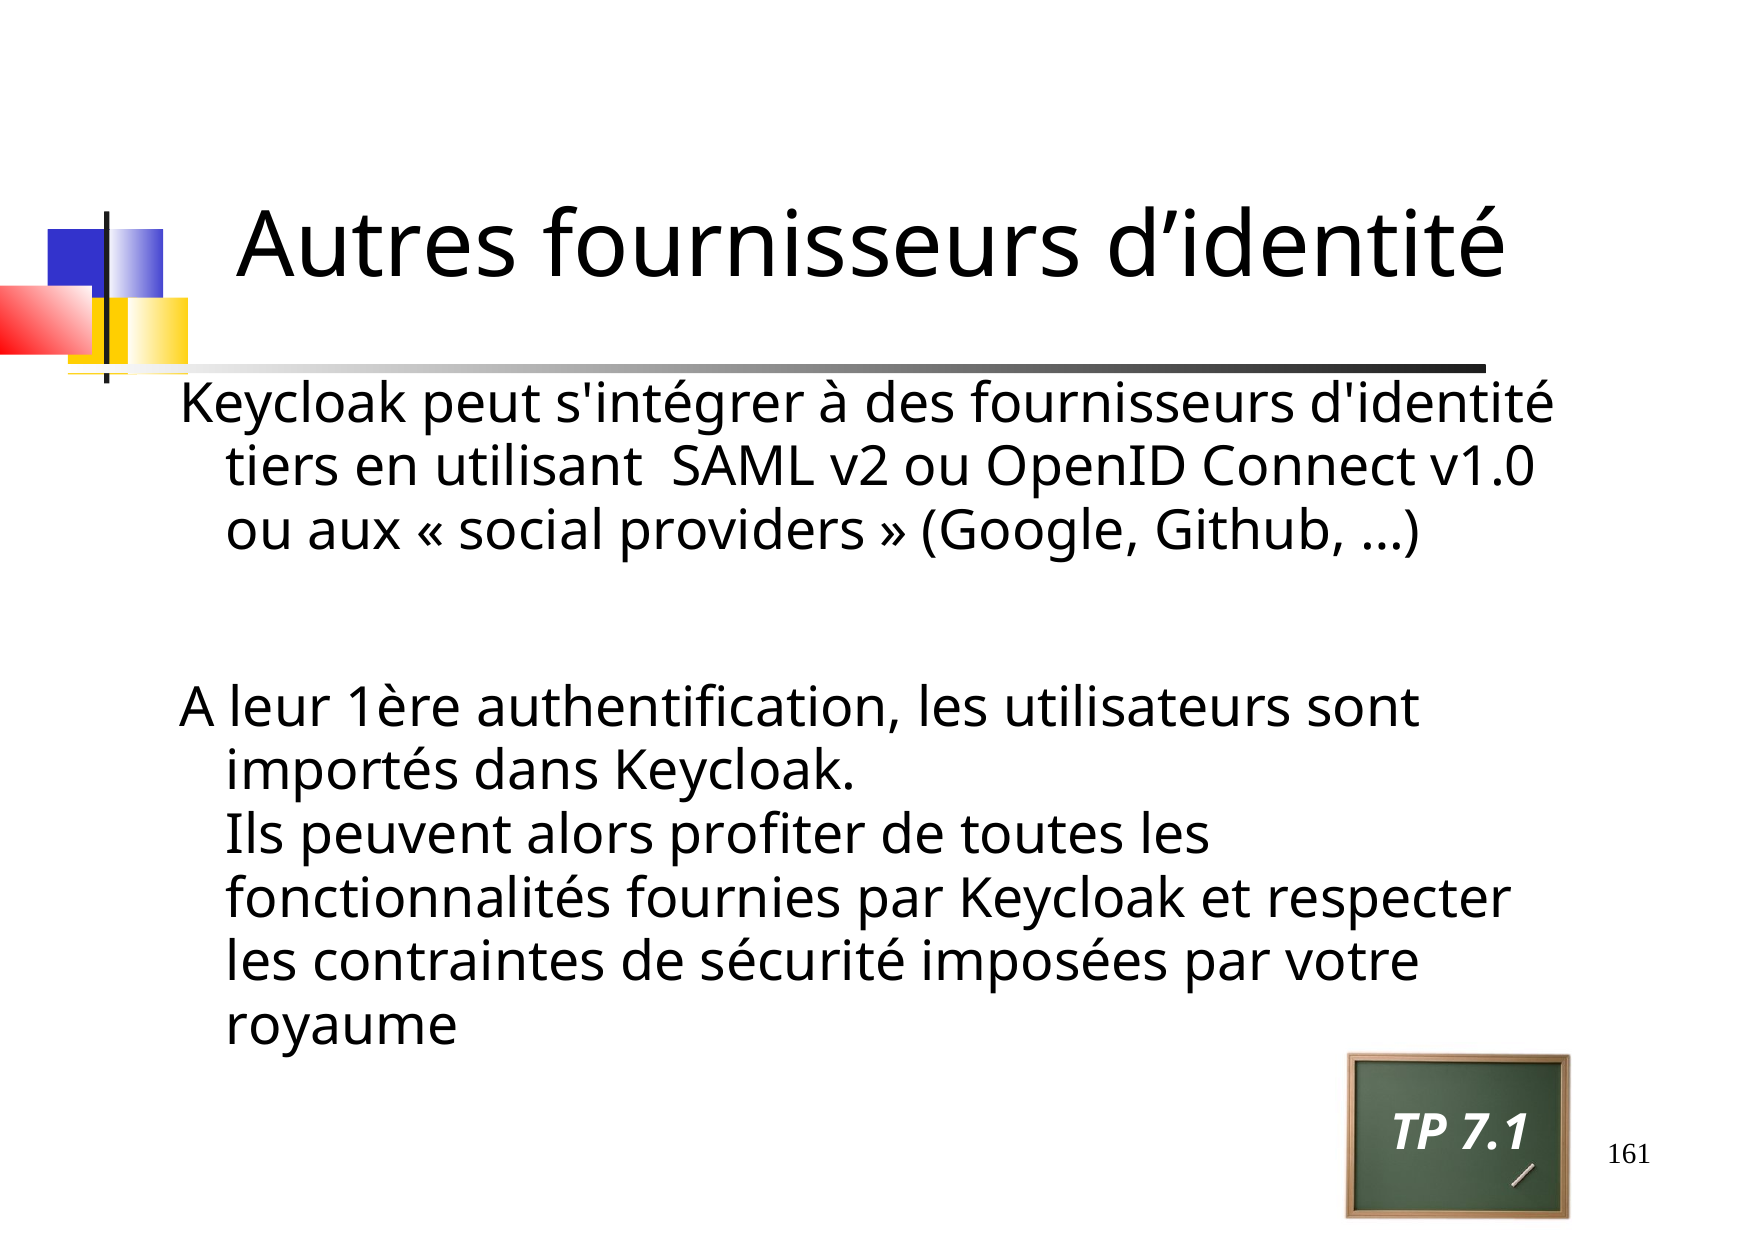

# Autres fournisseurs d’identité
Keycloak peut s'intégrer à des fournisseurs d'identité tiers en utilisant SAML v2 ou OpenID Connect v1.0 ou aux « social providers » (Google, Github, …)
A leur 1ère authentification, les utilisateurs sont importés dans Keycloak.
Ils peuvent alors profiter de toutes les fonctionnalités fournies par Keycloak et respecter les contraintes de sécurité imposées par votre royaume
TP 7.1